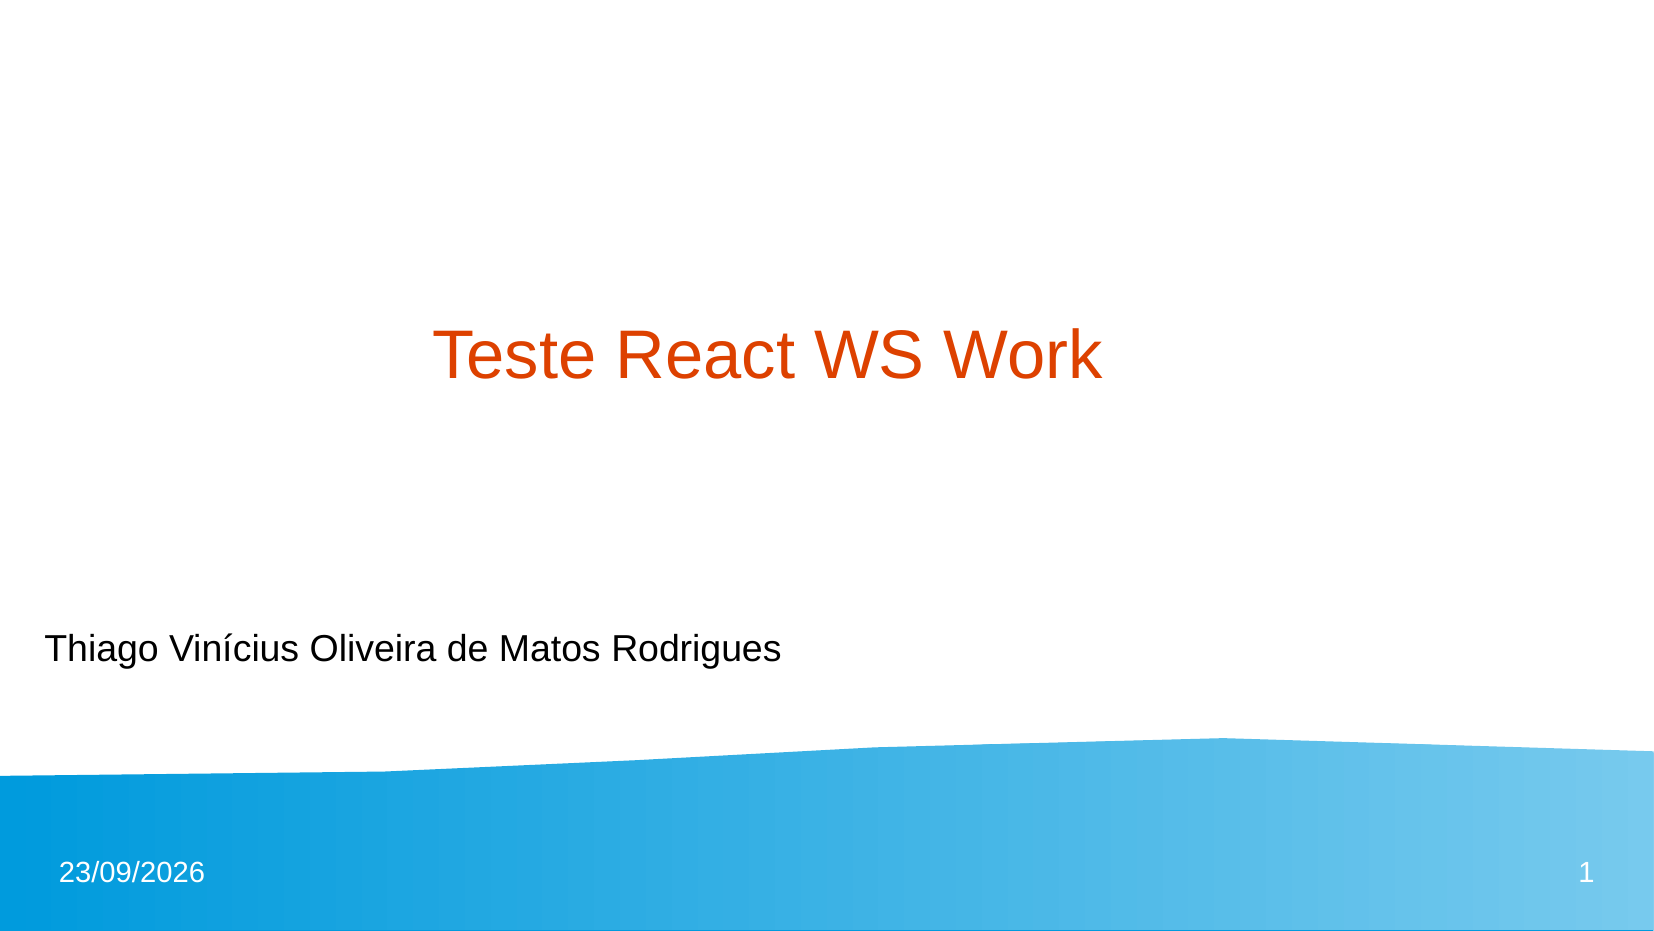

# Teste React WS Work
Thiago Vinícius Oliveira de Matos Rodrigues